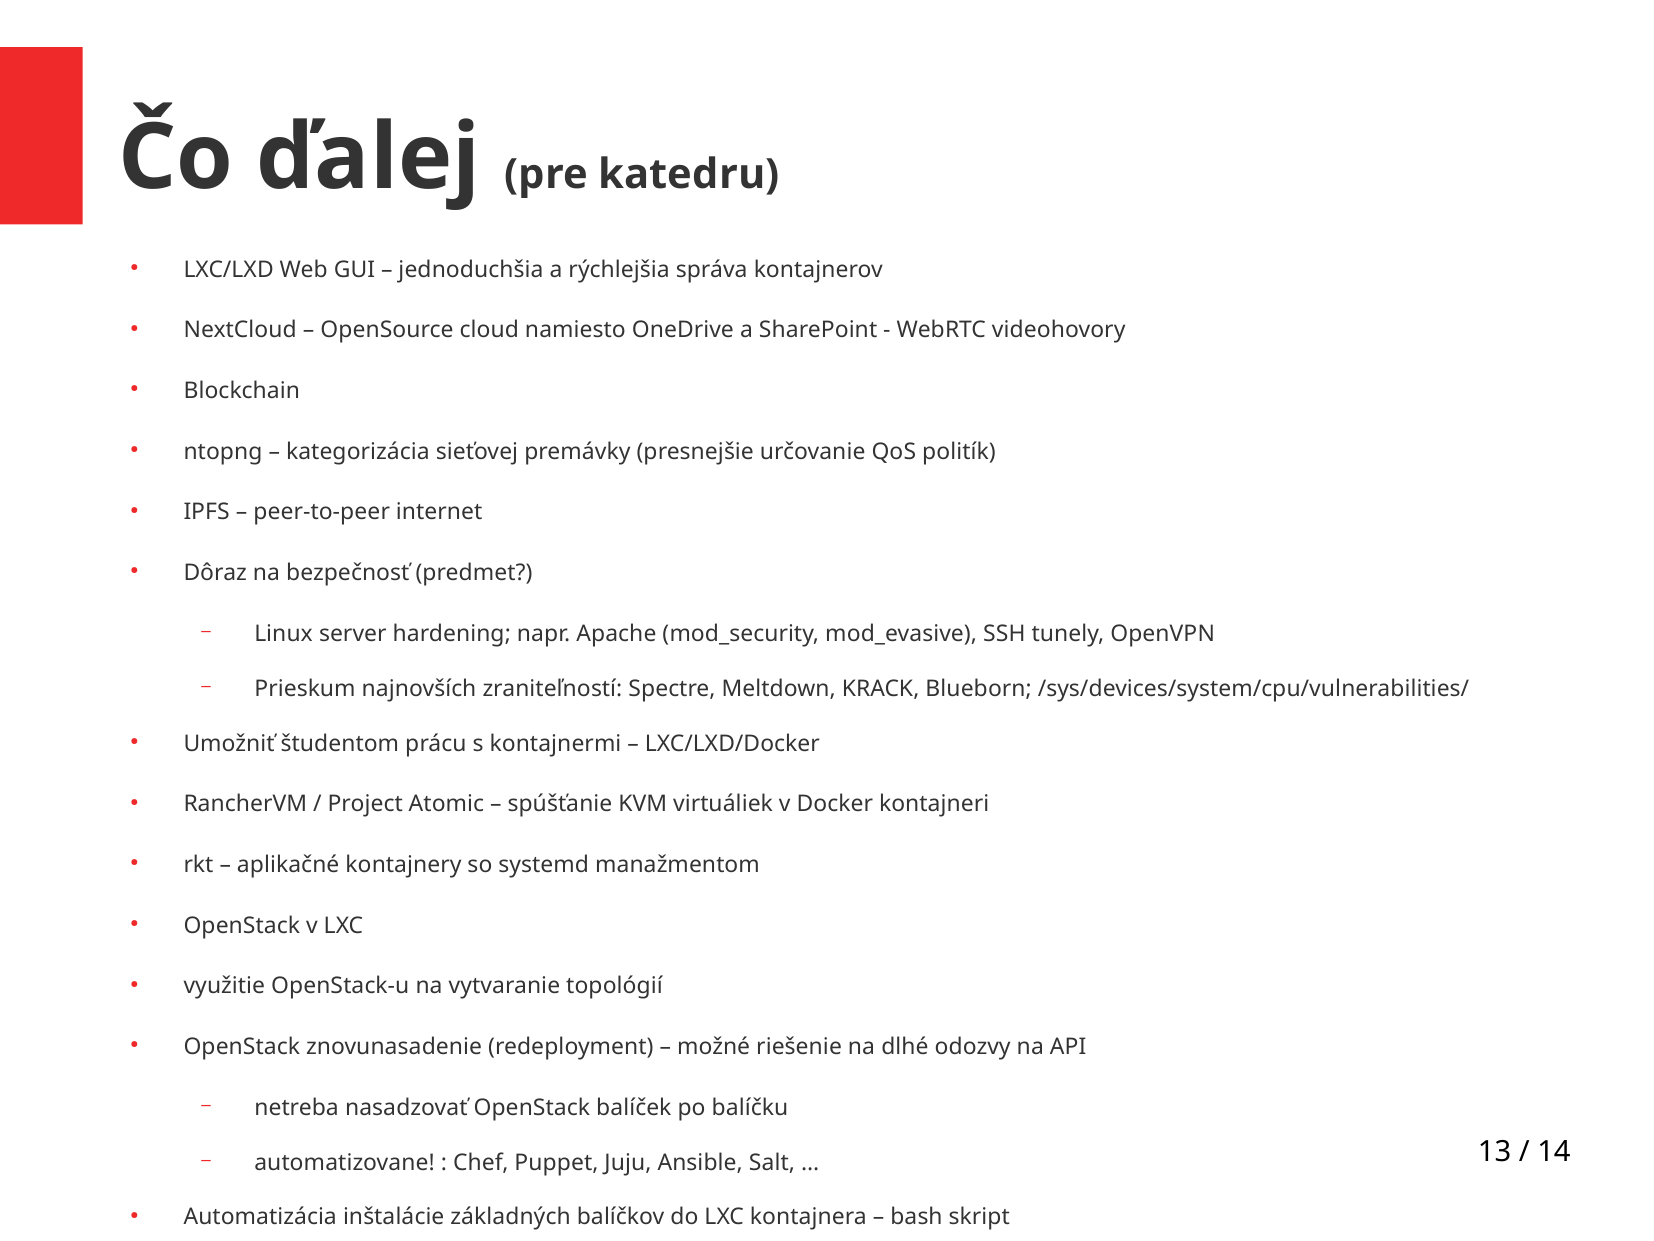

# Čo ďalej (pre katedru)
LXC/LXD Web GUI – jednoduchšia a rýchlejšia správa kontajnerov
NextCloud – OpenSource cloud namiesto OneDrive a SharePoint - WebRTC videohovory
Blockchain
ntopng – kategorizácia sieťovej premávky (presnejšie určovanie QoS politík)
IPFS – peer-to-peer internet
Dôraz na bezpečnosť (predmet?)
Linux server hardening; napr. Apache (mod_security, mod_evasive), SSH tunely, OpenVPN
Prieskum najnovších zraniteľností: Spectre, Meltdown, KRACK, Blueborn; /sys/devices/system/cpu/vulnerabilities/
Umožniť študentom prácu s kontajnermi – LXC/LXD/Docker
RancherVM / Project Atomic – spúšťanie KVM virtuáliek v Docker kontajneri
rkt – aplikačné kontajnery so systemd manažmentom
OpenStack v LXC
využitie OpenStack-u na vytvaranie topológií
OpenStack znovunasadenie (redeployment) – možné riešenie na dlhé odozvy na API
netreba nasadzovať OpenStack balíček po balíčku
automatizovane! : Chef, Puppet, Juju, Ansible, Salt, …
Automatizácia inštalácie základných balíčkov do LXC kontajnera – bash skript
Venovať viac času príprave predmetov
13